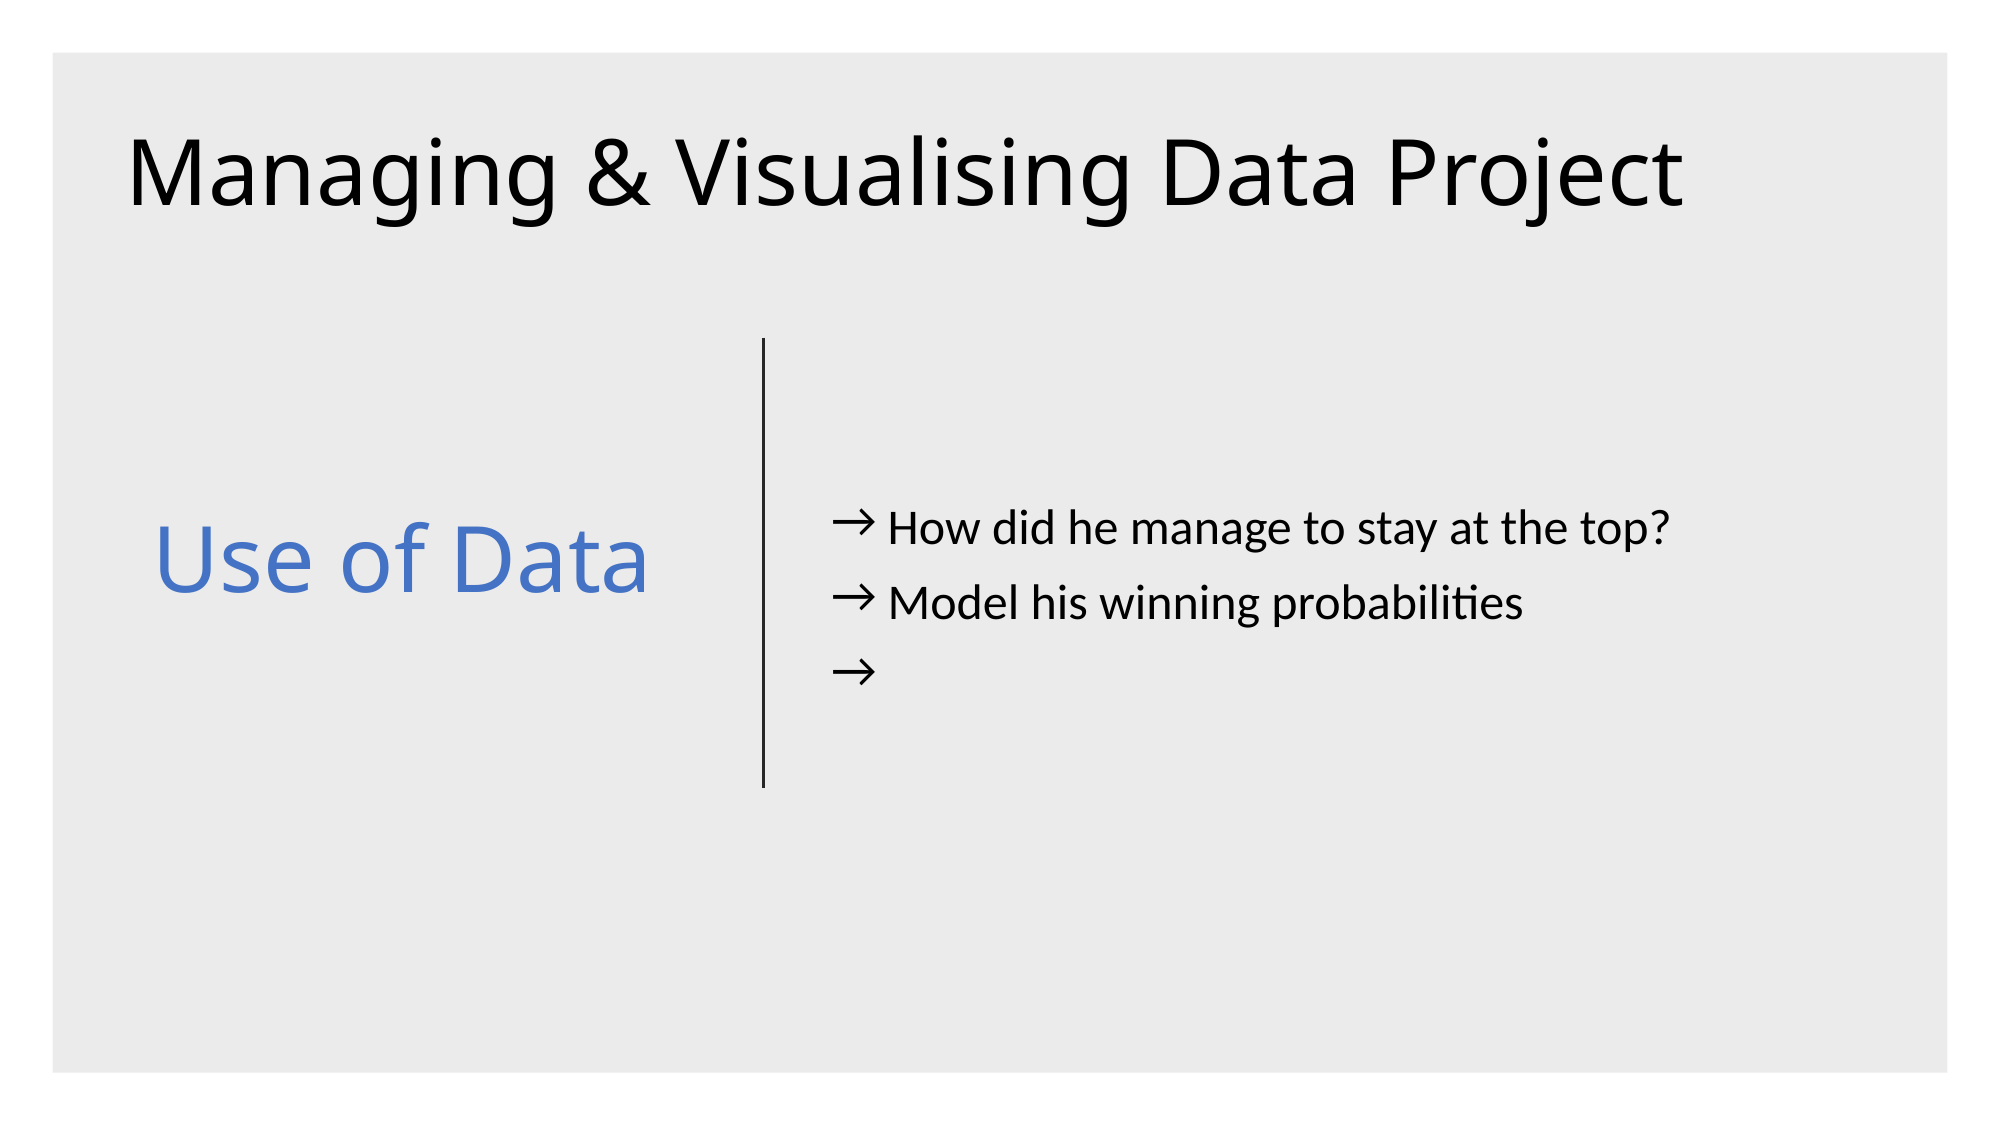

Managing & Visualising Data Project
# Use of Data
 How did he manage to stay at the top?
 Model his winning probabilities